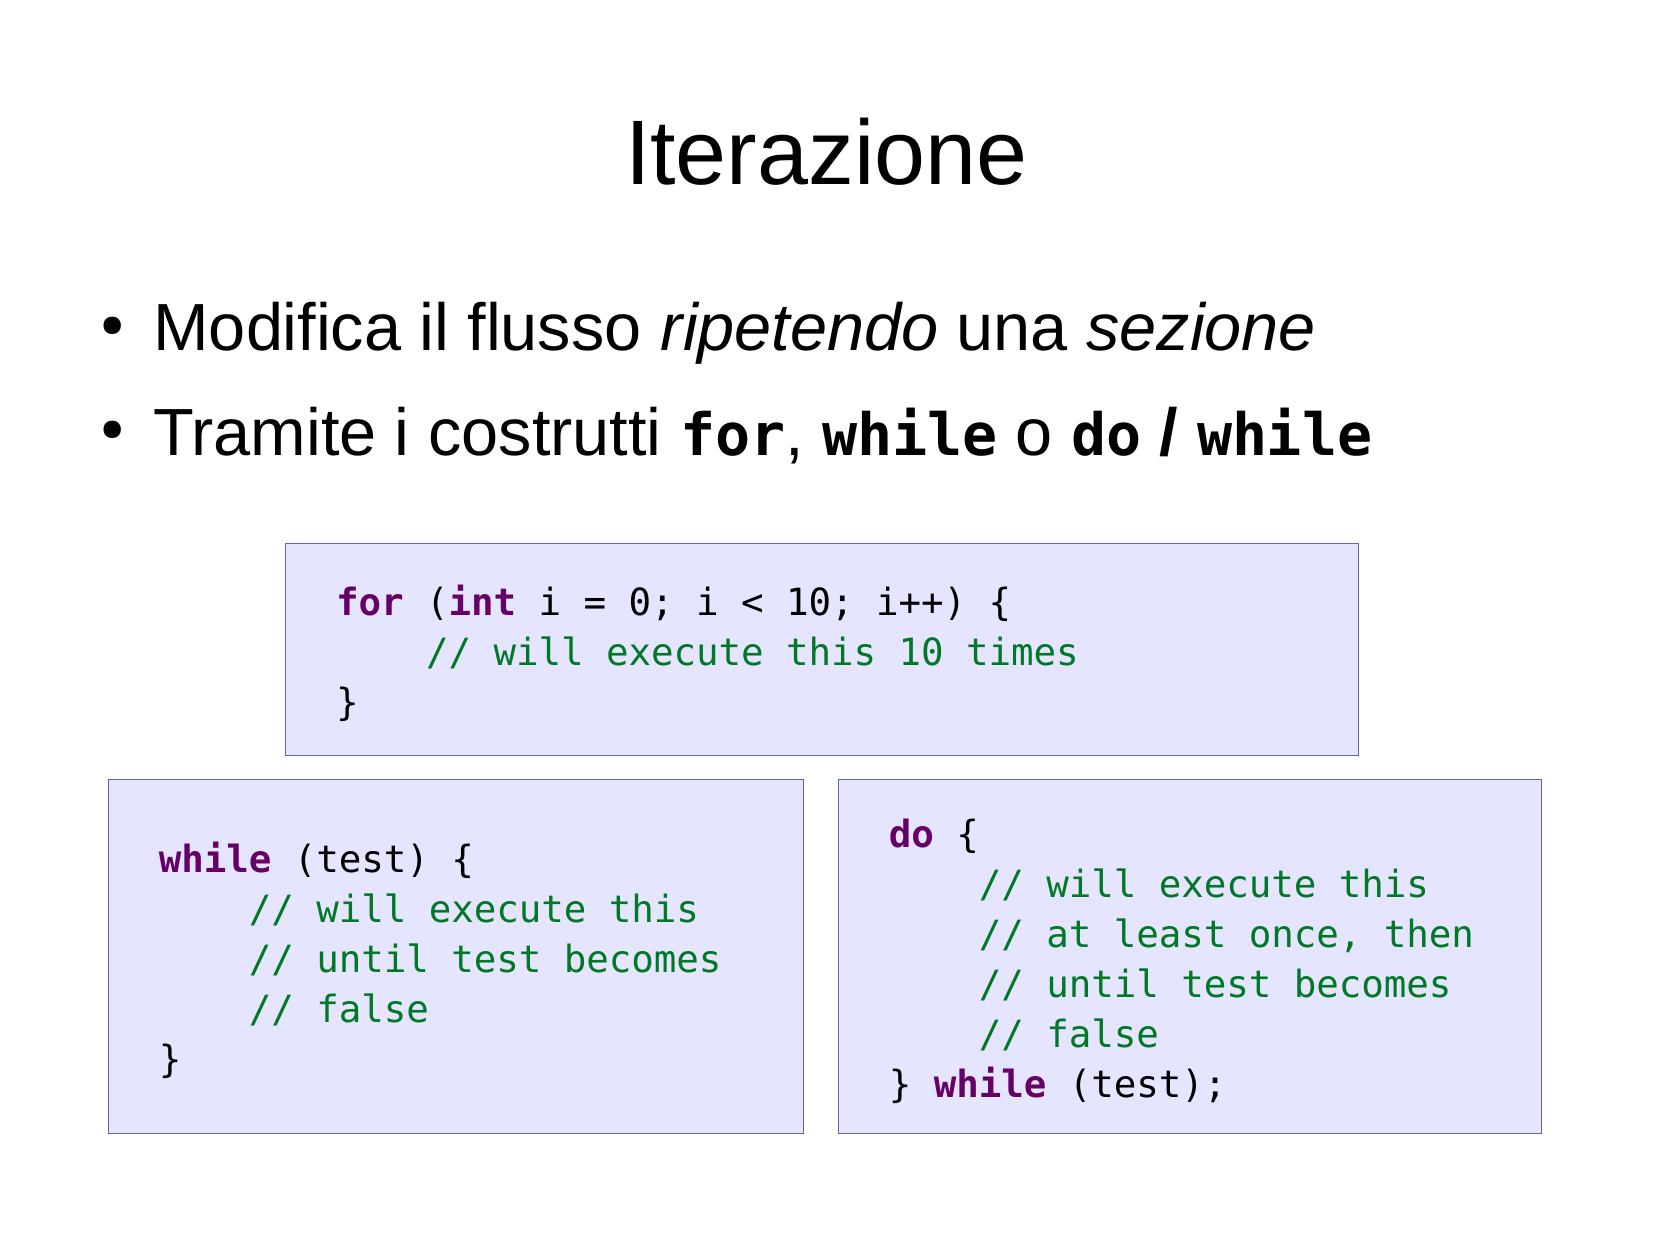

# Iterazione
Modifica il flusso ripetendo una sezione
Tramite i costrutti for, while o do / while
for (int i = 0; i < 10; i++) {
 // will execute this 10 times
}
while (test) {
 // will execute this
 // until test becomes
 // false
}
do {
 // will execute this
 // at least once, then
 // until test becomes
 // false
} while (test);